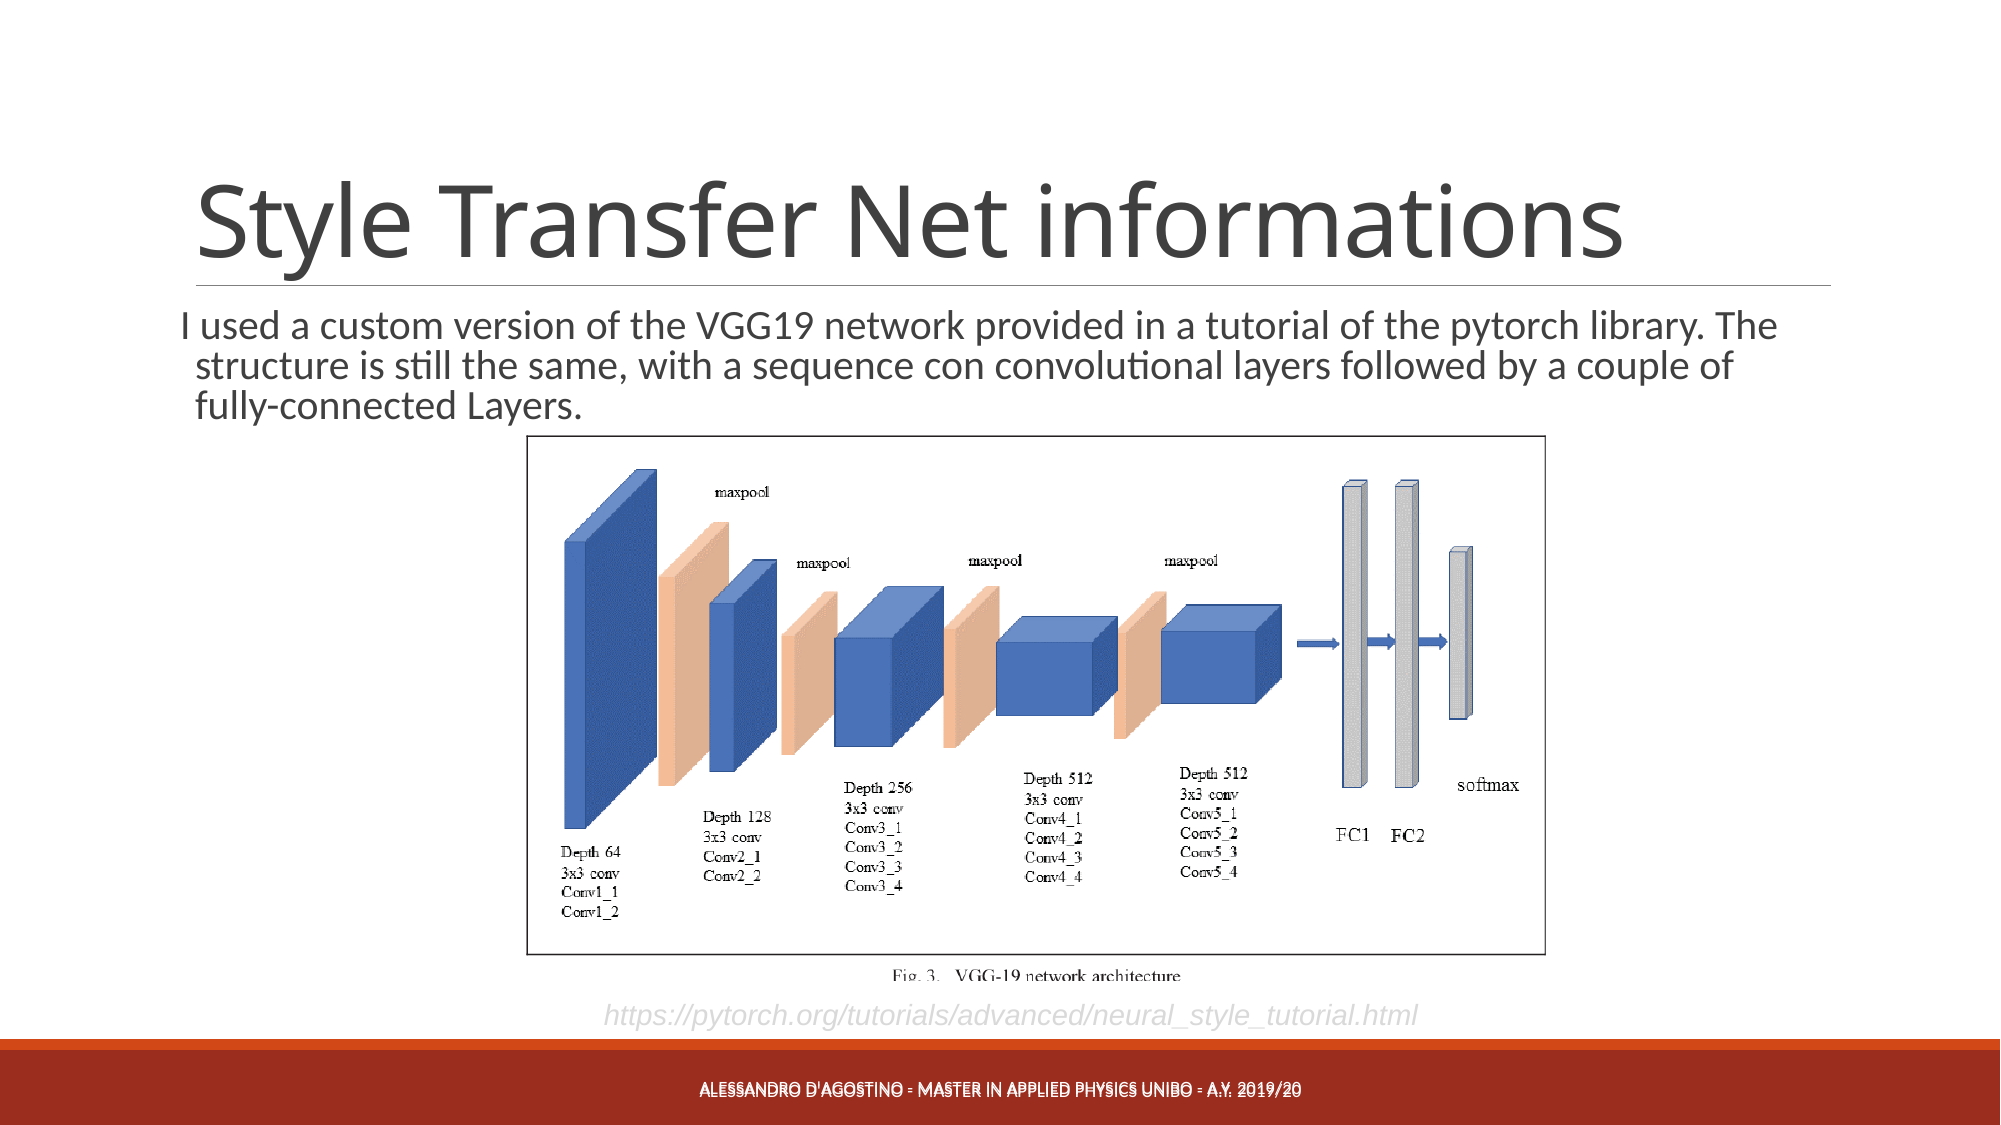

# Style Transfer Net informations
I used a custom version of the VGG19 network provided in a tutorial of the pytorch library. The structure is still the same, with a sequence con convolutional layers followed by a couple of fully-connected Layers.
https://pytorch.org/tutorials/advanced/neural_style_tutorial.html
Alessandro d'Agostino - Master in Applied Physics UniBo - a.y. 2019/20
Alessandro d'Agostino - Master in Applied Physics UniBo - a.y. 2019/20